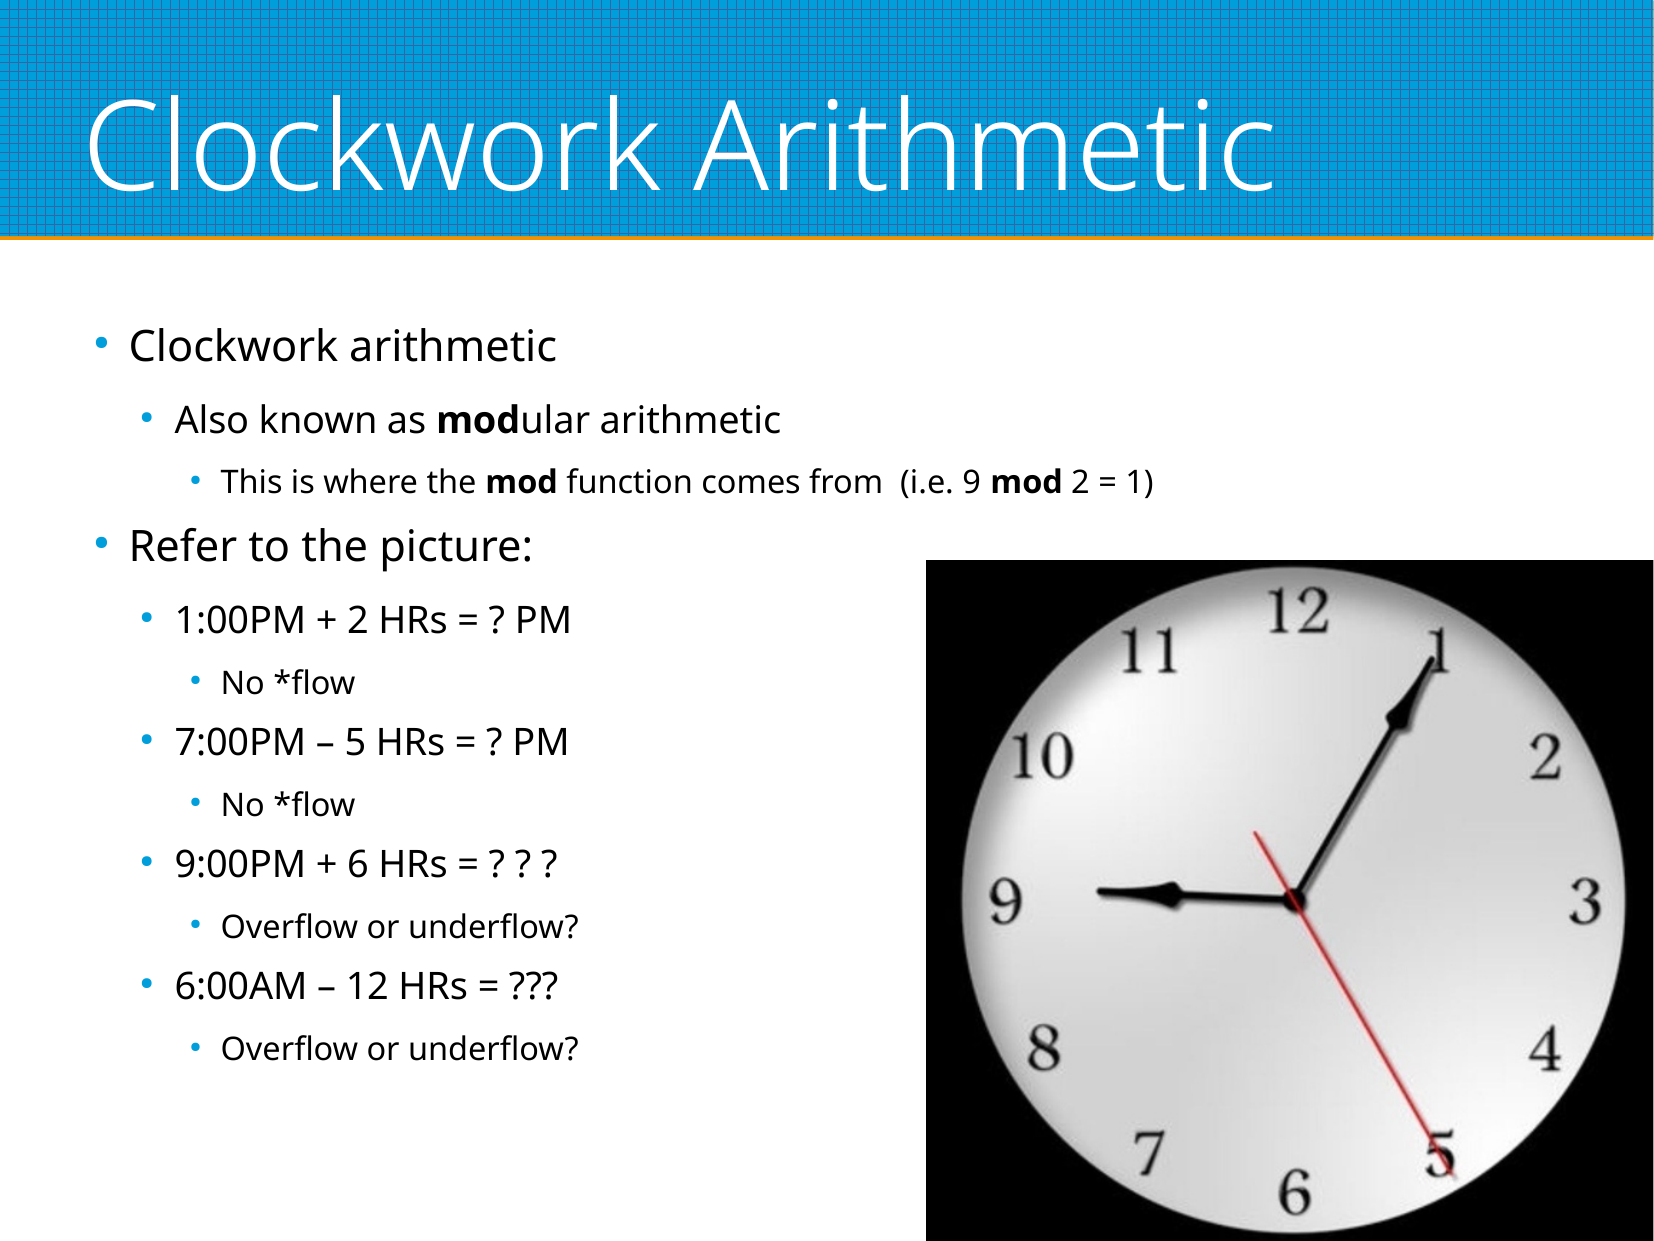

# Clockwork Arithmetic
Clockwork arithmetic
Also known as modular arithmetic
This is where the mod function comes from (i.e. 9 mod 2 = 1)
Refer to the picture:
1:00PM + 2 HRs = ? PM
No *flow
7:00PM – 5 HRs = ? PM
No *flow
9:00PM + 6 HRs = ? ? ?
Overflow or underflow?
6:00AM – 12 HRs = ???
Overflow or underflow?